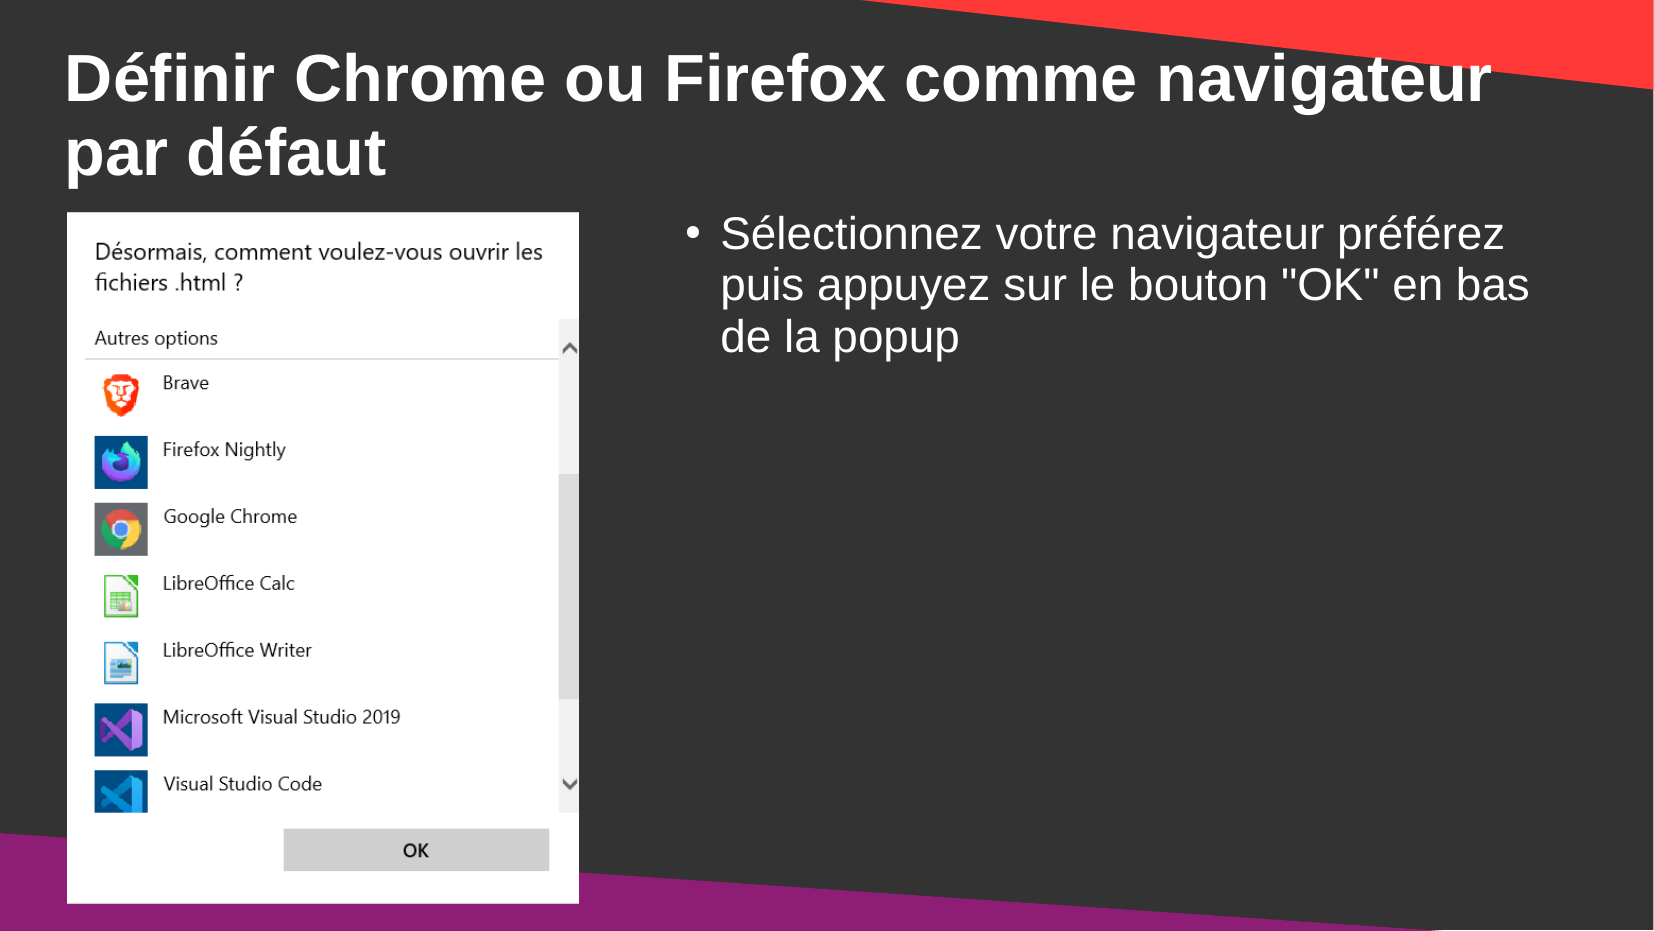

# Définir Chrome ou Firefox comme navigateur par défaut
Sélectionnez votre navigateur préférez puis appuyez sur le bouton "OK" en bas de la popup